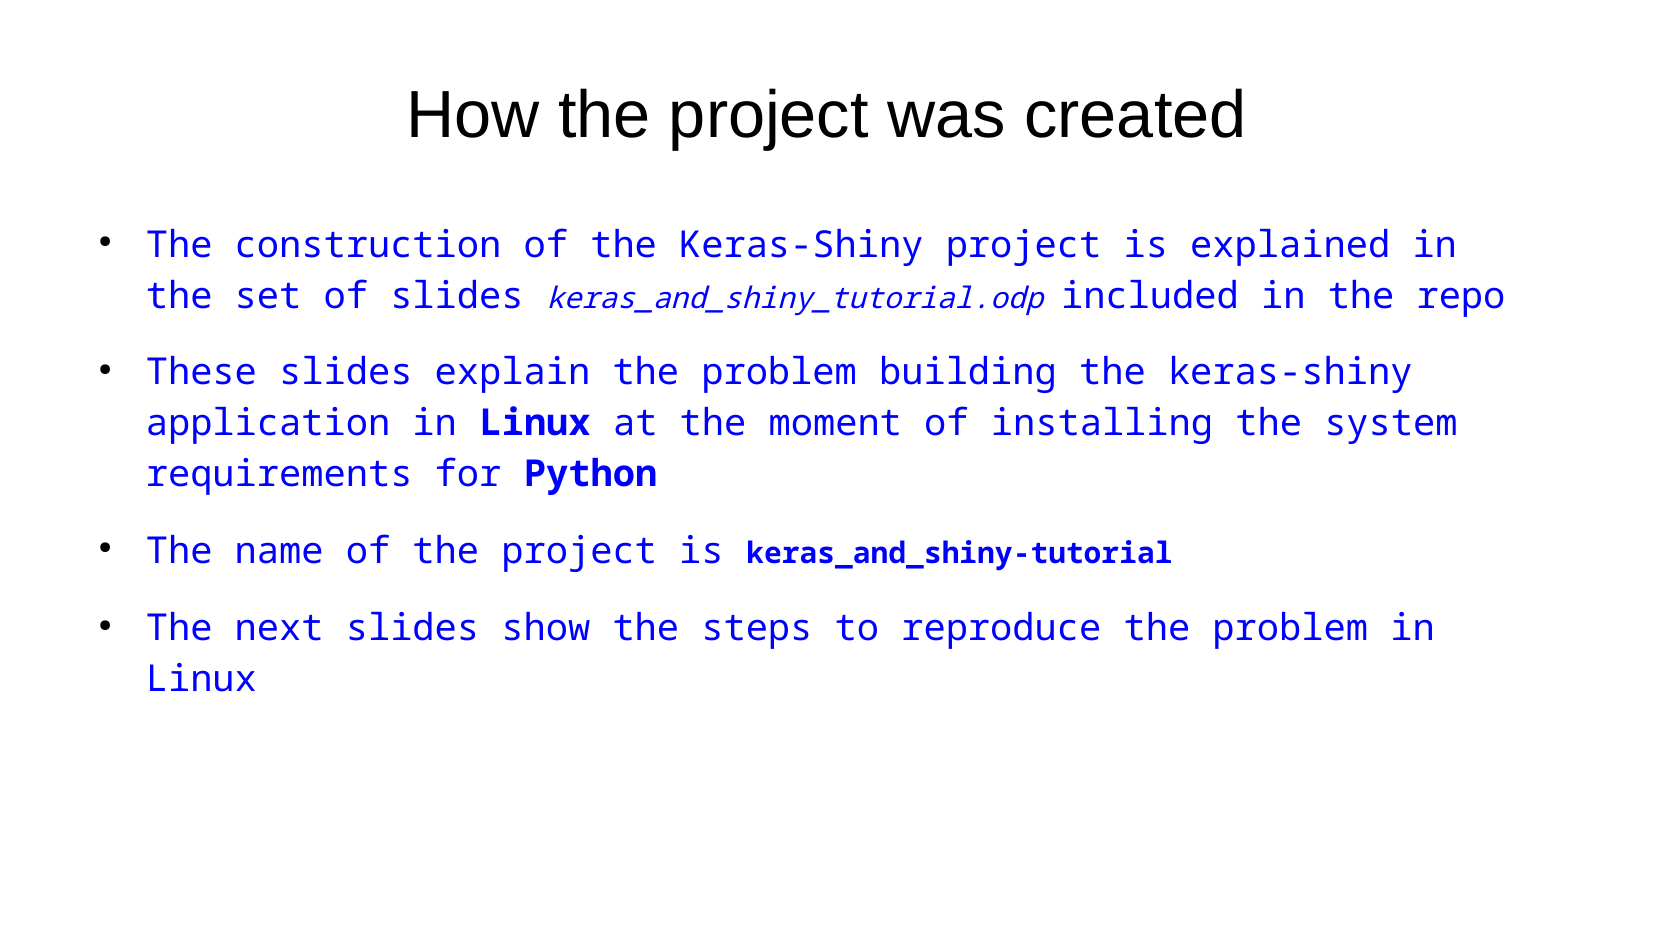

# How the project was created
The construction of the Keras-Shiny project is explained in the set of slides keras_and_shiny_tutorial.odp included in the repo
These slides explain the problem building the keras-shiny application in Linux at the moment of installing the system requirements for Python
The name of the project is keras_and_shiny-tutorial
The next slides show the steps to reproduce the problem in Linux